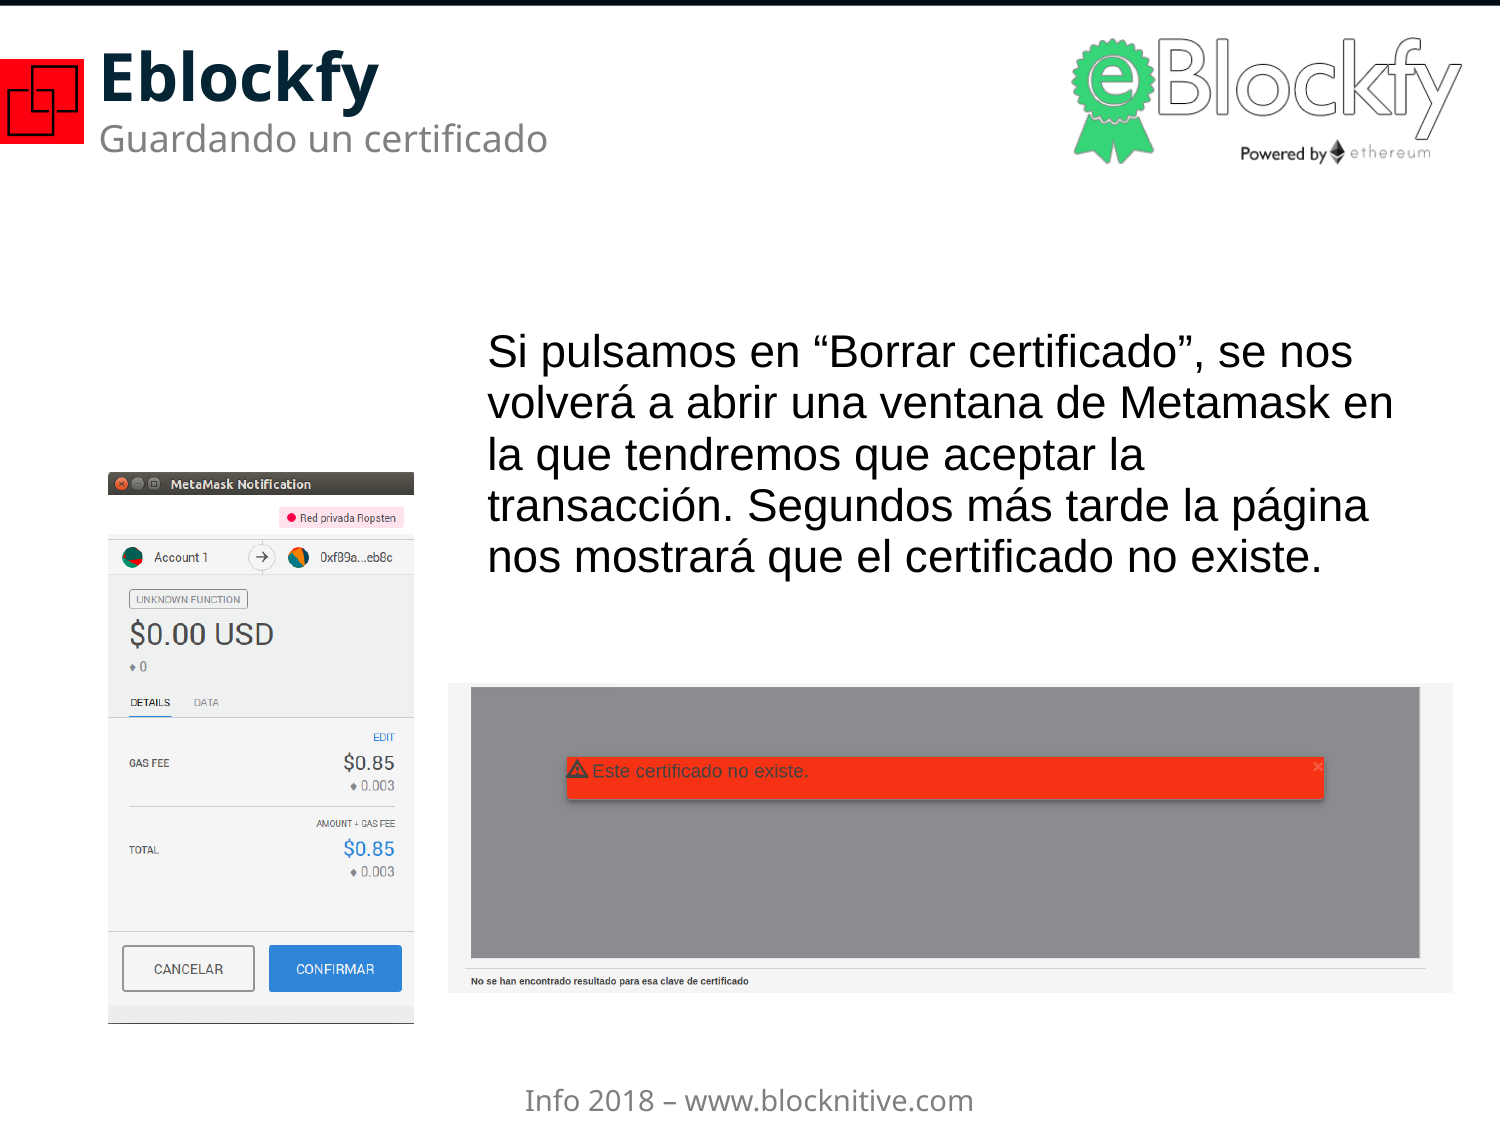

Eblockfy
Guardando un certificado
Si pulsamos en “Borrar certificado”, se nos volverá a abrir una ventana de Metamask en la que tendremos que aceptar la transacción. Segundos más tarde la página nos mostrará que el certificado no existe.